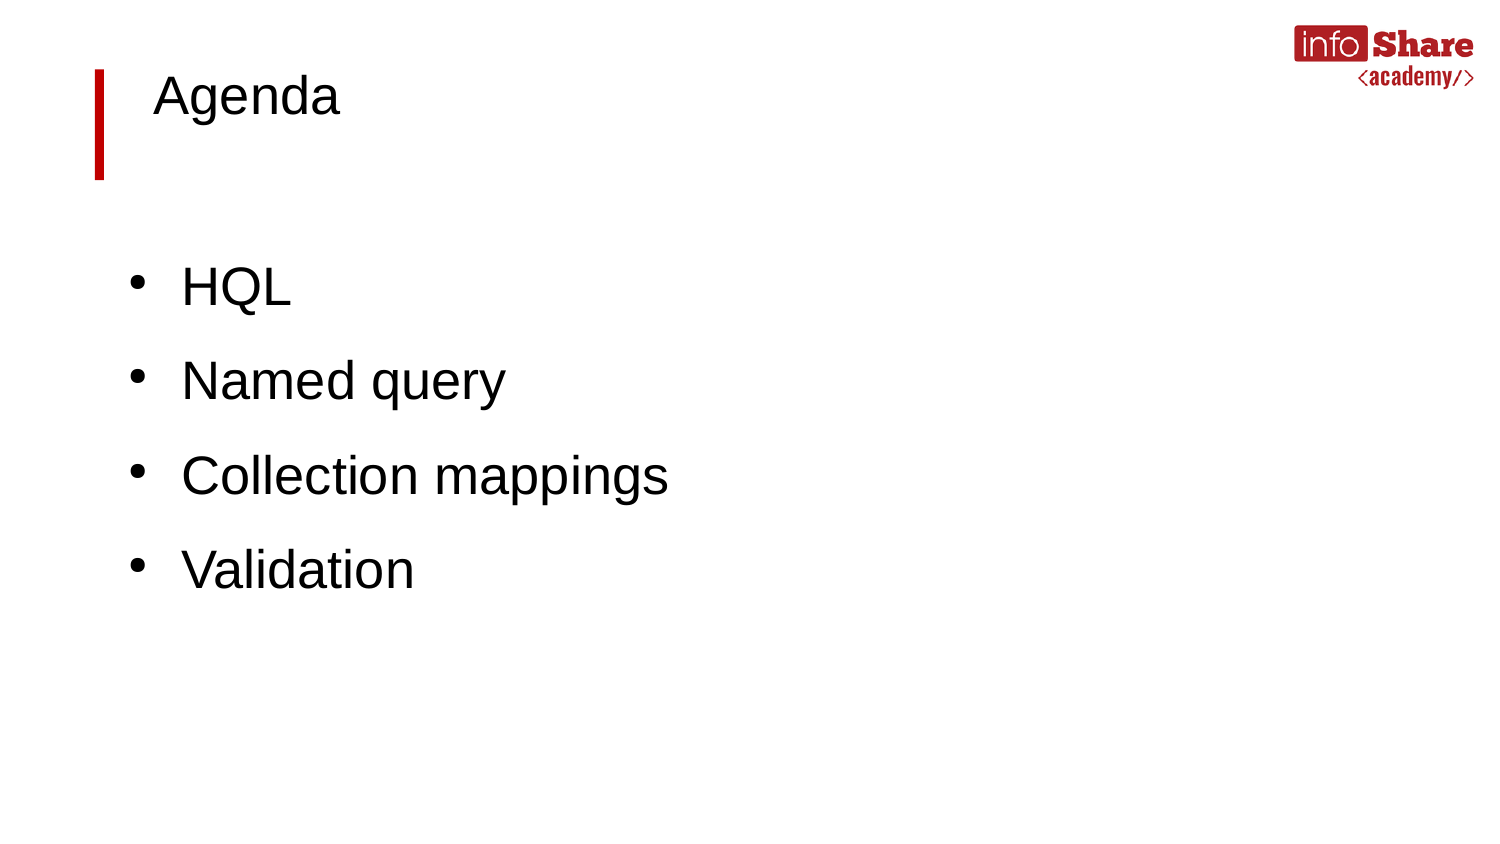

# Agenda
HQL
Named query
Collection mappings
Validation